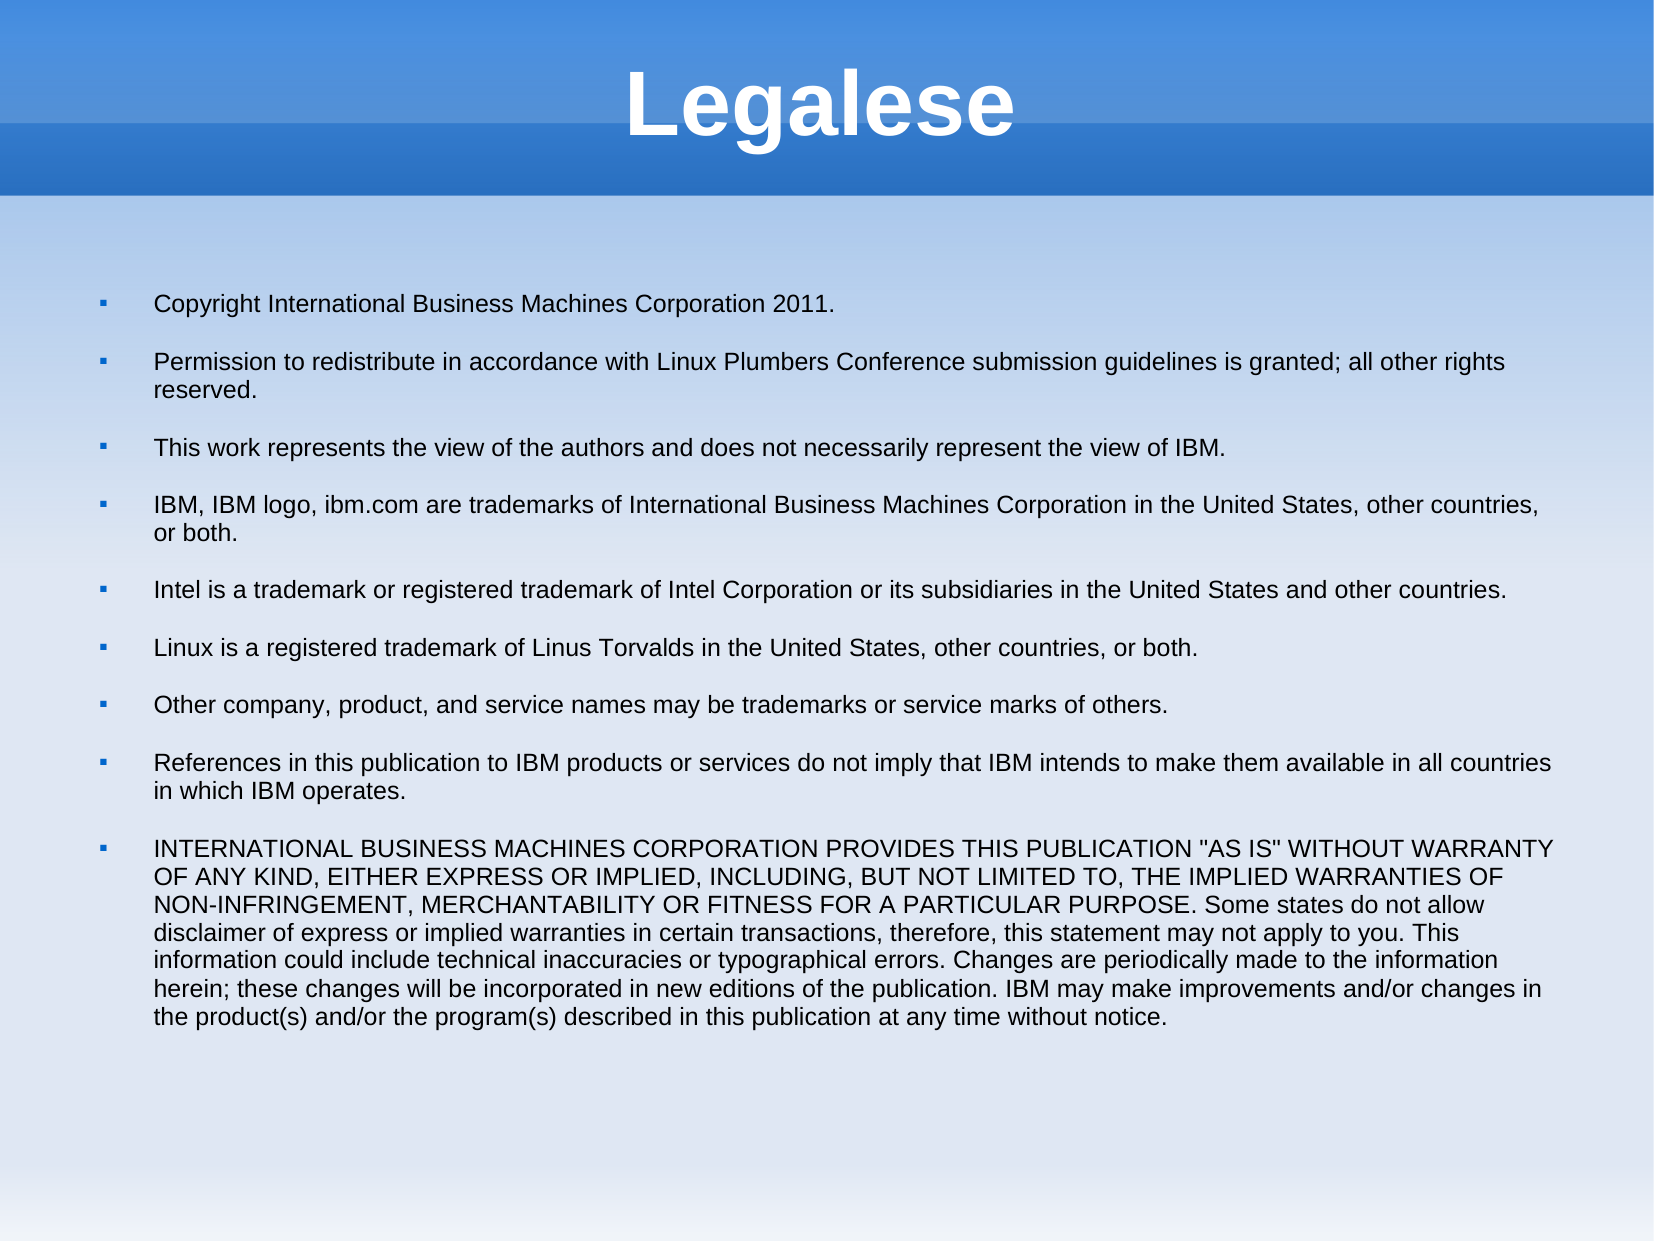

# Legalese
Copyright International Business Machines Corporation 2011.
Permission to redistribute in accordance with Linux Plumbers Conference submission guidelines is granted; all other rights reserved.
This work represents the view of the authors and does not necessarily represent the view of IBM.
IBM, IBM logo, ibm.com are trademarks of International Business Machines Corporation in the United States, other countries, or both.
Intel is a trademark or registered trademark of Intel Corporation or its subsidiaries in the United States and other countries.
Linux is a registered trademark of Linus Torvalds in the United States, other countries, or both.
Other company, product, and service names may be trademarks or service marks of others.
References in this publication to IBM products or services do not imply that IBM intends to make them available in all countries in which IBM operates.
INTERNATIONAL BUSINESS MACHINES CORPORATION PROVIDES THIS PUBLICATION "AS IS" WITHOUT WARRANTY OF ANY KIND, EITHER EXPRESS OR IMPLIED, INCLUDING, BUT NOT LIMITED TO, THE IMPLIED WARRANTIES OF NON-INFRINGEMENT, MERCHANTABILITY OR FITNESS FOR A PARTICULAR PURPOSE. Some states do not allow disclaimer of express or implied warranties in certain transactions, therefore, this statement may not apply to you. This information could include technical inaccuracies or typographical errors. Changes are periodically made to the information herein; these changes will be incorporated in new editions of the publication. IBM may make improvements and/or changes in the product(s) and/or the program(s) described in this publication at any time without notice.